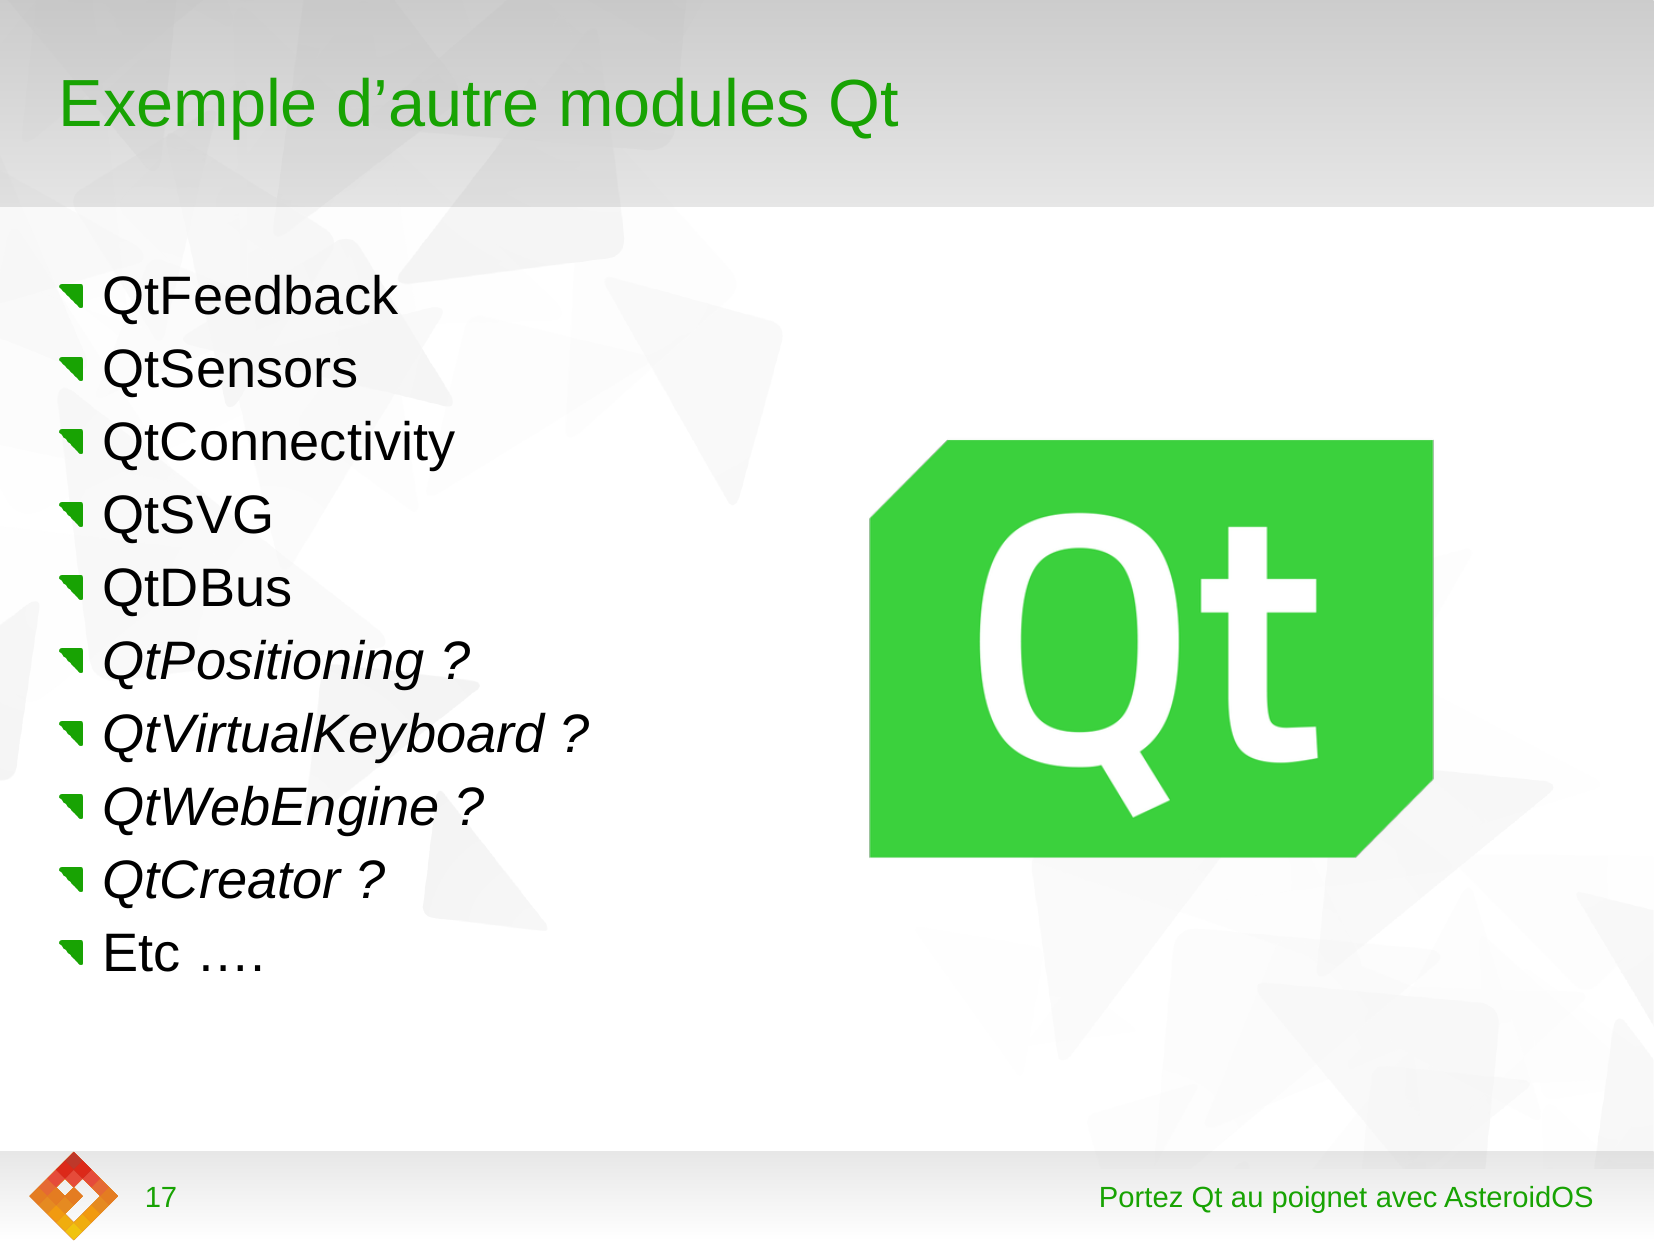

# Exemple d’autre modules Qt
QtFeedback
QtSensors
QtConnectivity
QtSVG
QtDBus
QtPositioning ?
QtVirtualKeyboard ?
QtWebEngine ?
QtCreator ?
Etc ….
17
Portez Qt au poignet avec AsteroidOS